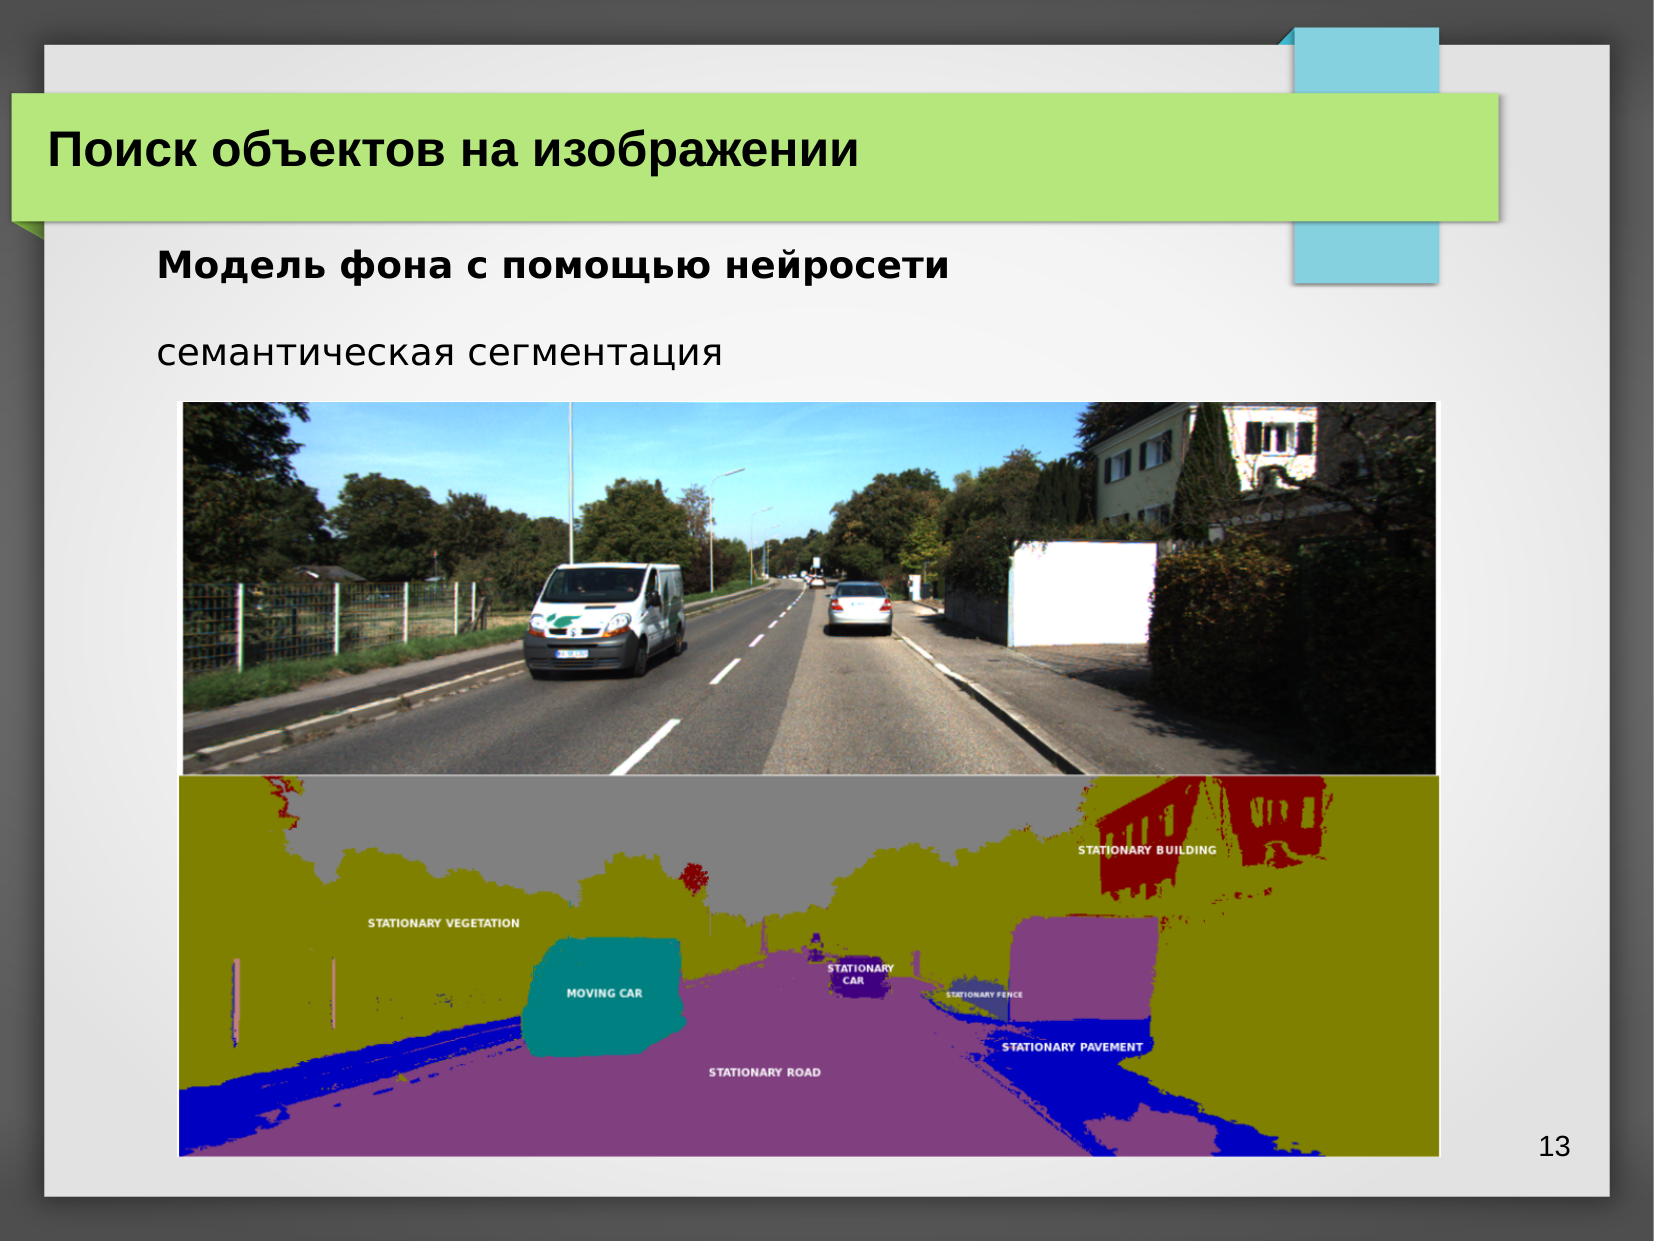

# Поиск объектов на изображении
Модель фона с помощью нейросети
семантическая сегментация
13